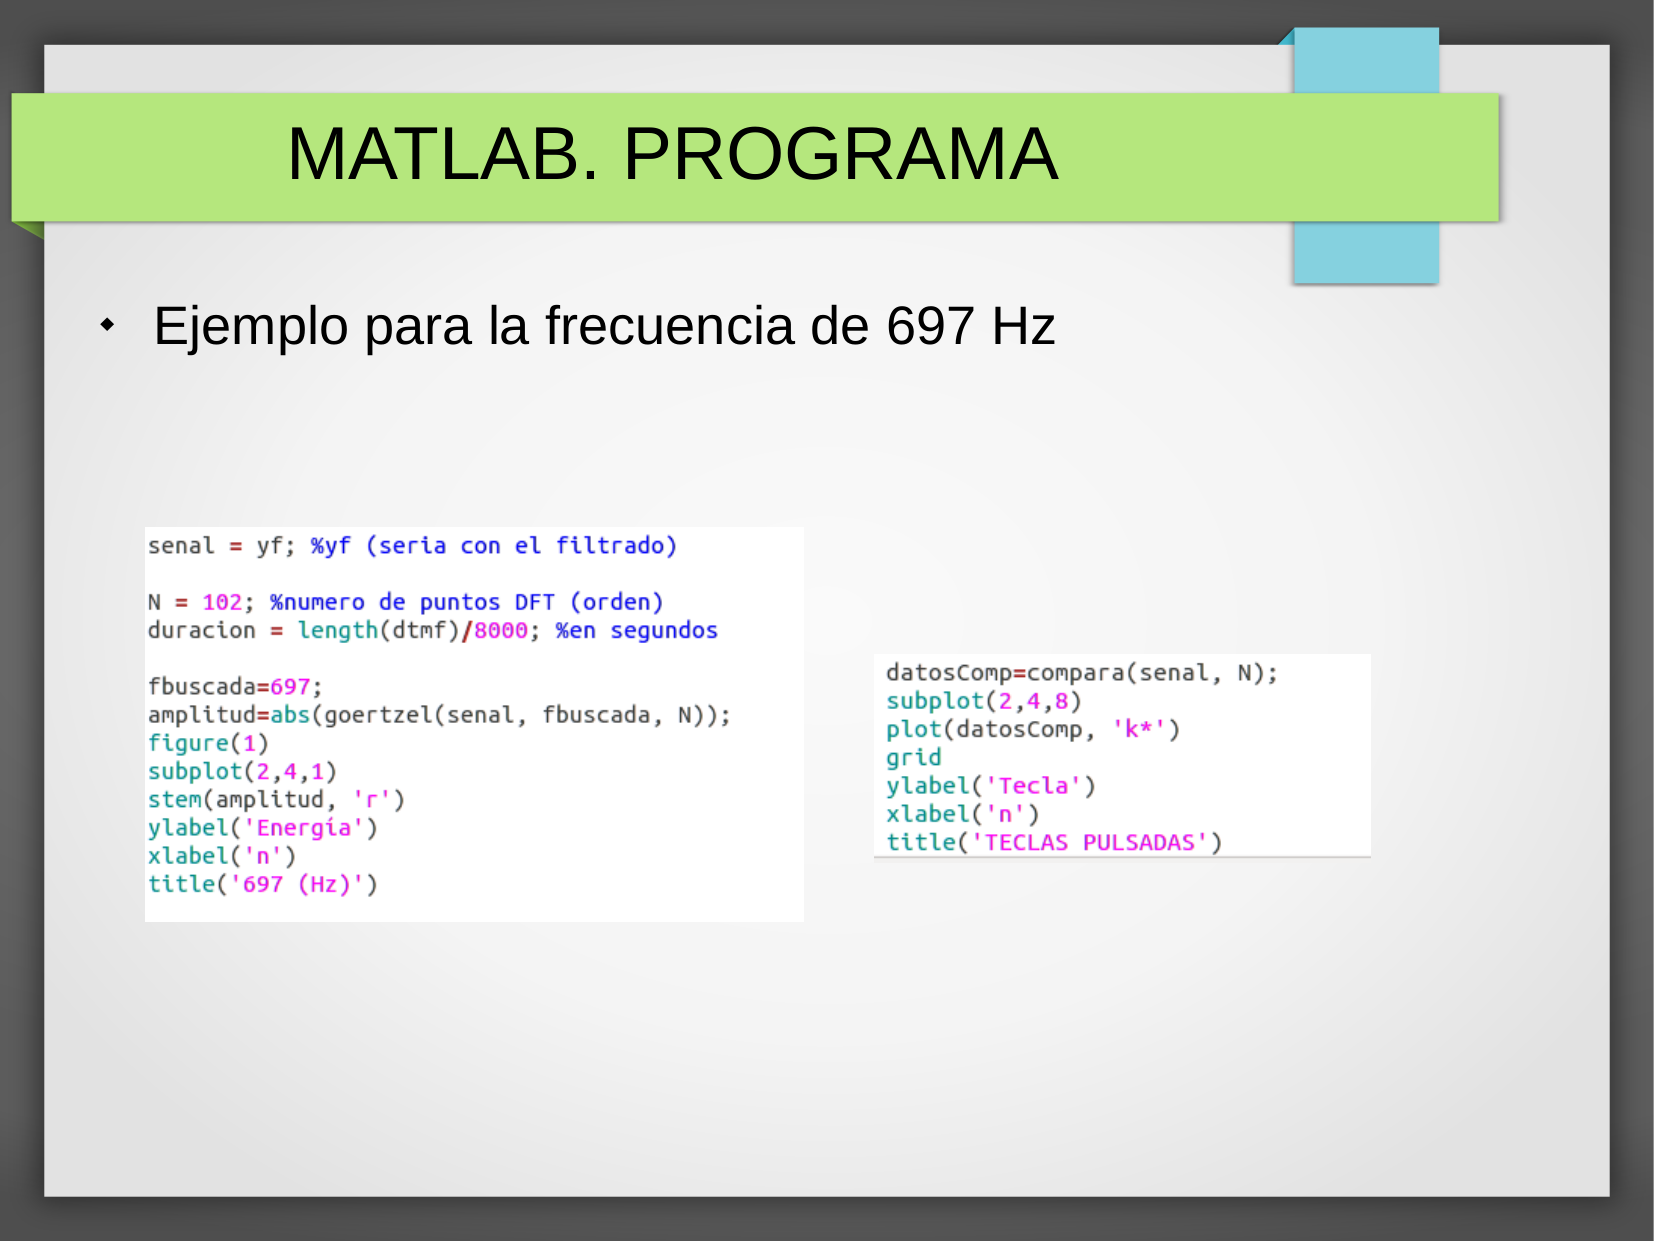

# MATLAB. PROGRAMA
Ejemplo para la frecuencia de 697 Hz